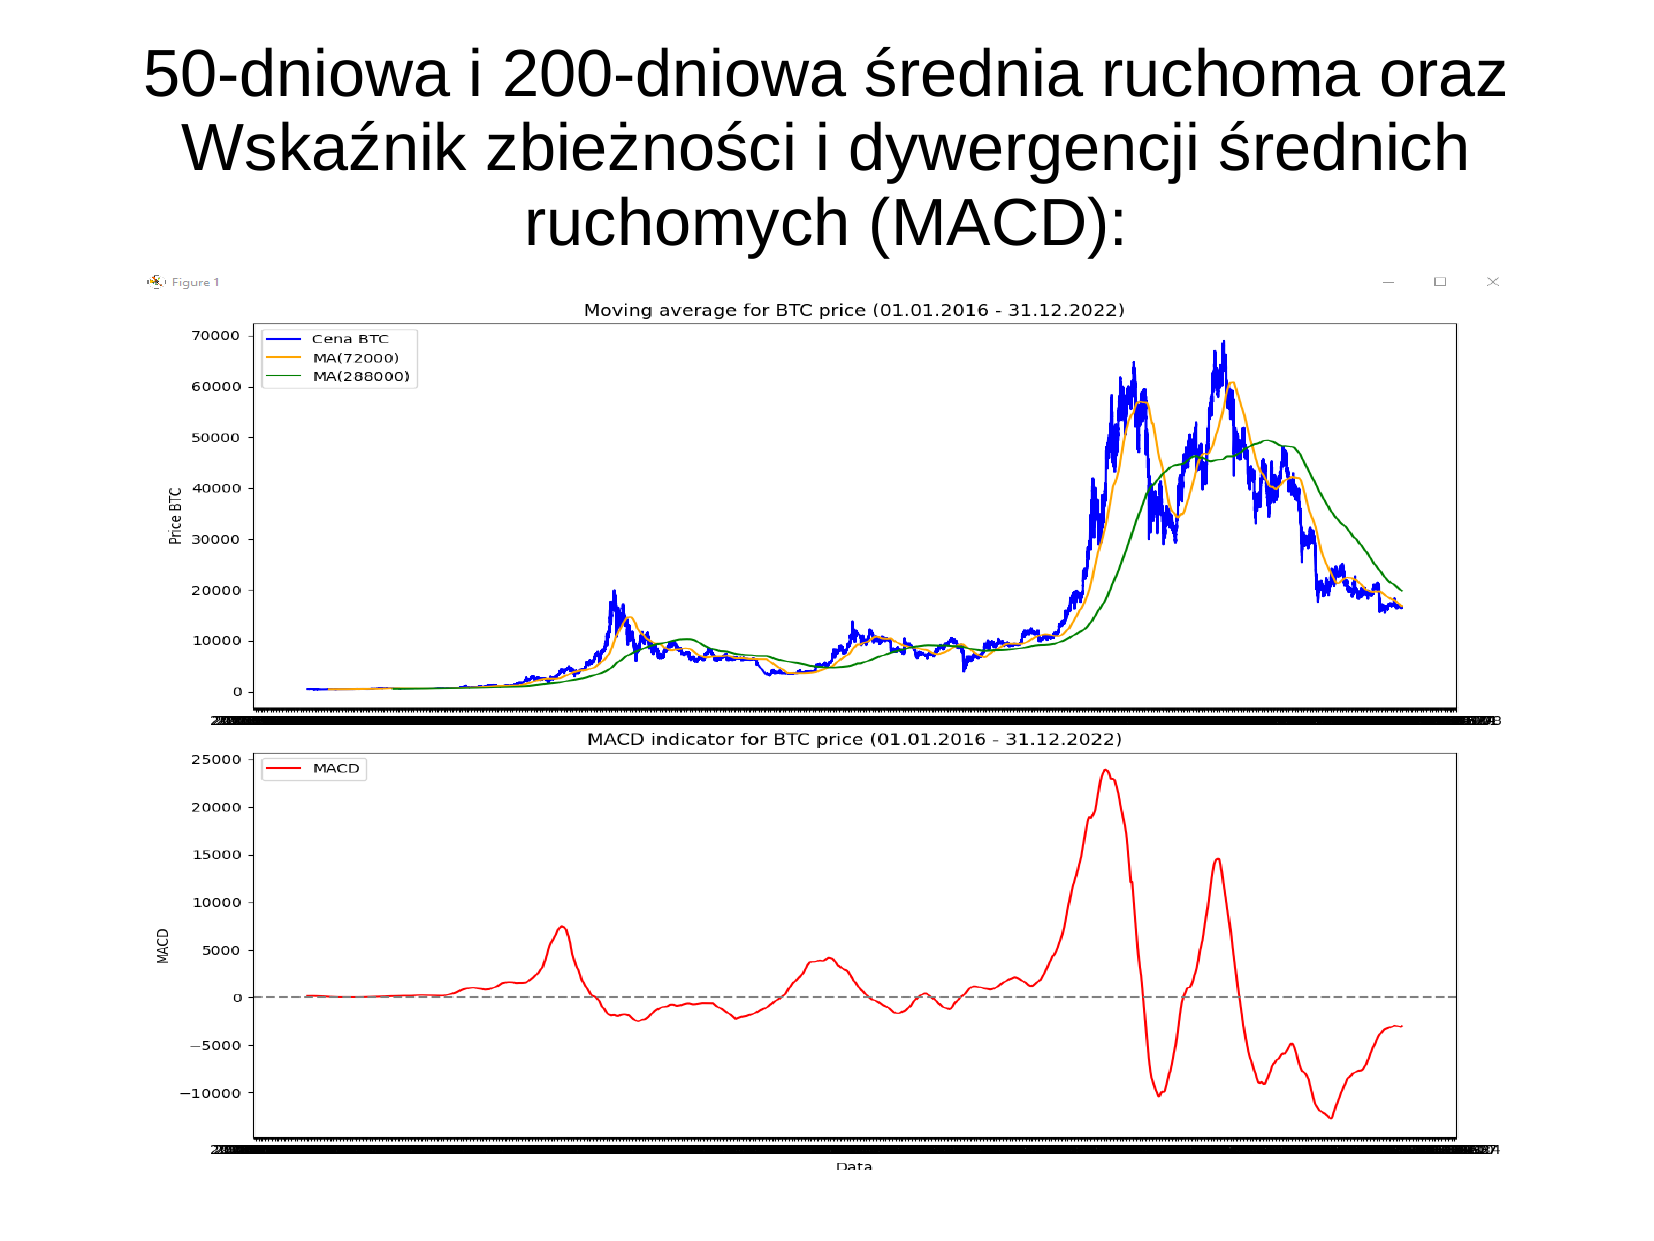

# 50-dniowa i 200-dniowa średnia ruchoma oraz Wskaźnik zbieżności i dywergencji średnich ruchomych (MACD):